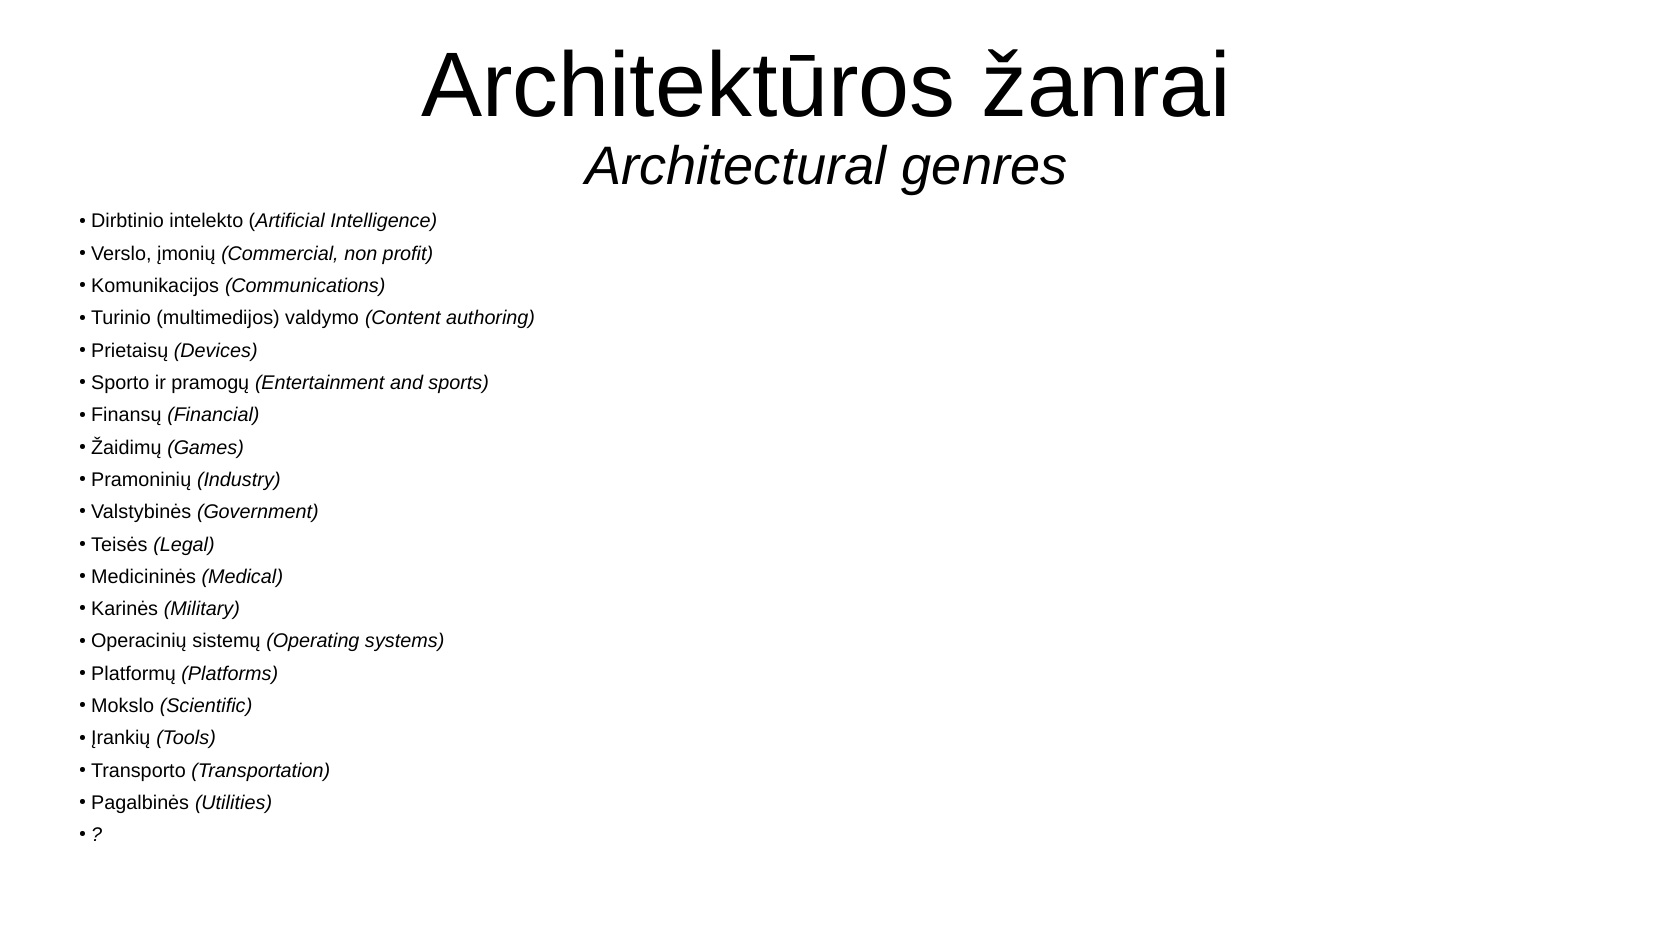

# Architektūros žanrai Architectural genres
Dirbtinio intelekto (Artificial Intelligence)
Verslo, įmonių (Commercial, non profit)
Komunikacijos (Communications)
Turinio (multimedijos) valdymo (Content authoring)
Prietaisų (Devices)
Sporto ir pramogų (Entertainment and sports)
Finansų (Financial)
Žaidimų (Games)
Pramoninių (Industry)
Valstybinės (Government)
Teisės (Legal)
Medicininės (Medical)
Karinės (Military)
Operacinių sistemų (Operating systems)
Platformų (Platforms)
Mokslo (Scientific)
Įrankių (Tools)
Transporto (Transportation)
Pagalbinės (Utilities)
?